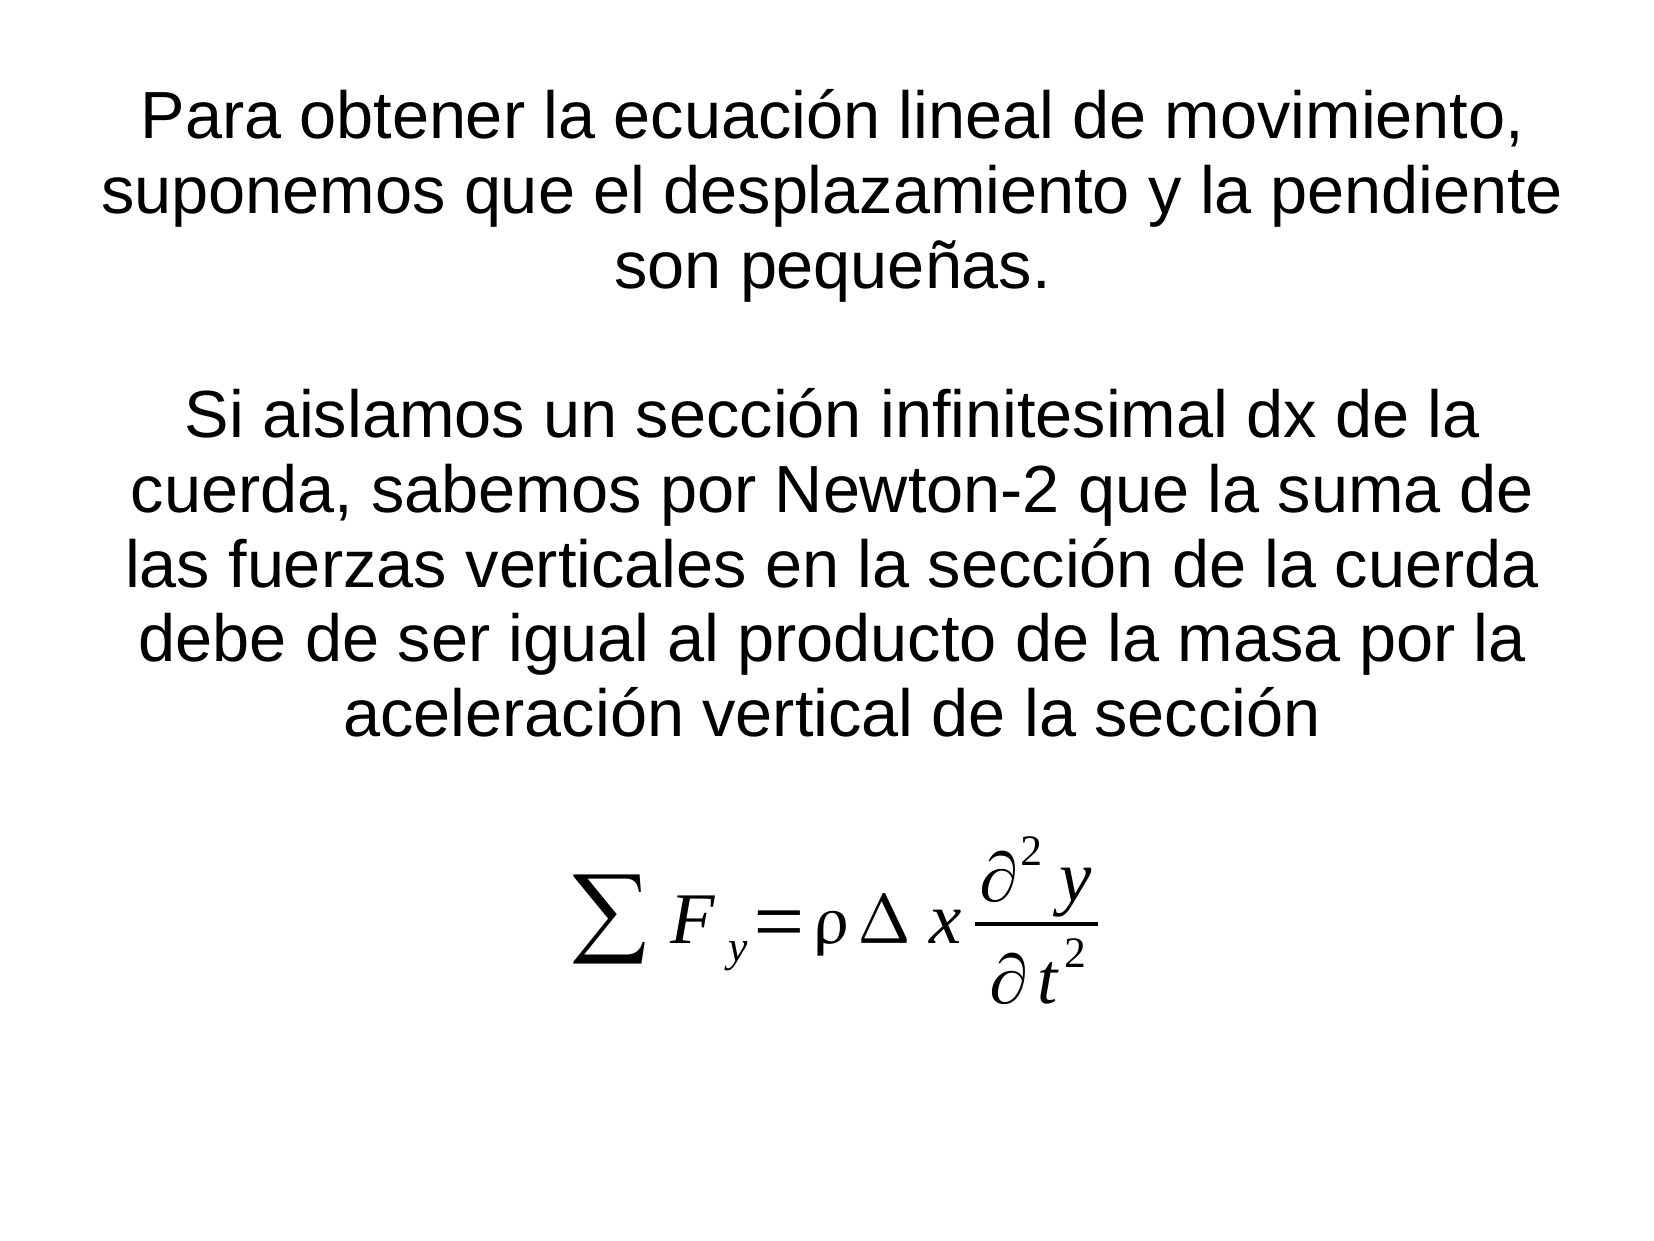

#
Para obtener la ecuación lineal de movimiento, suponemos que el desplazamiento y la pendiente son pequeñas.
Si aislamos un sección infinitesimal dx de la cuerda, sabemos por Newton-2 que la suma de las fuerzas verticales en la sección de la cuerda debe de ser igual al producto de la masa por la aceleración vertical de la sección